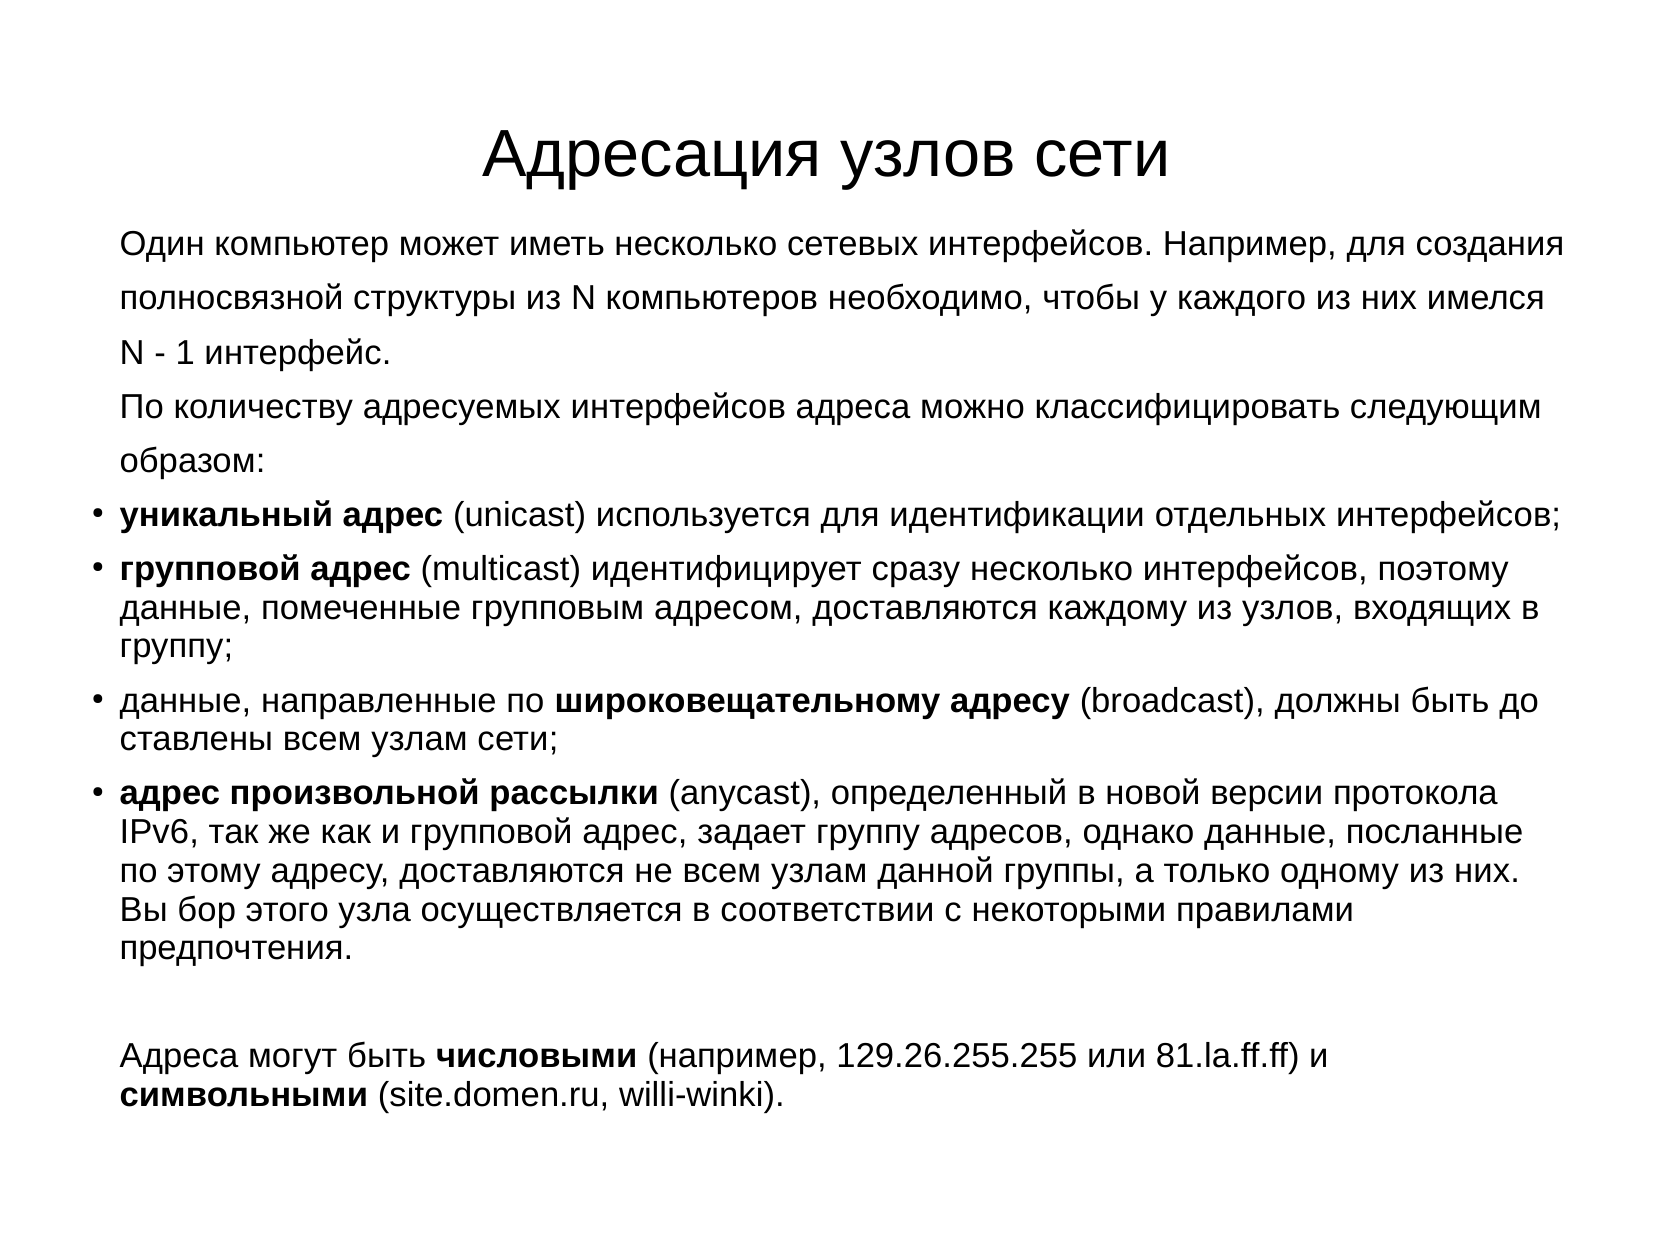

# Адресация узлов сети
Один компьютер может иметь несколько сетевых интерфейсов. Например, для создания
полносвязной структуры из N компьютеров необходимо, чтобы у каждого из них имелся
N - 1 интерфейс.
По количеству адресуемых интерфейсов адреса можно классифицировать следующим
образом:
уникальный адрес (unicast) используется для идентификации отдельных интерфейсов;
групповой адрес (multicast) идентифицирует сразу несколько интерфейсов, поэтому данные, помеченные групповым адресом, доставляются каждому из узлов, входящих в группу;
данные, направленные по широковещательному адресу (broadcast), должны быть до­ставлены всем узлам сети;
адрес произвольной рассылки (anycast), определенный в новой версии протокола IPv6, так же как и групповой адрес, задает группу адресов, однако данные, посланные по этому адресу, доставляются не всем узлам данной группы, а только одному из них. Вы­ бор этого узла осуществляется в соответствии с некоторыми правилами предпочтения.
Адреса могут быть числовыми (например, 129.26.255.255 или 81.la.ff.ff) и символьными (site.domen.ru, willi-winki).